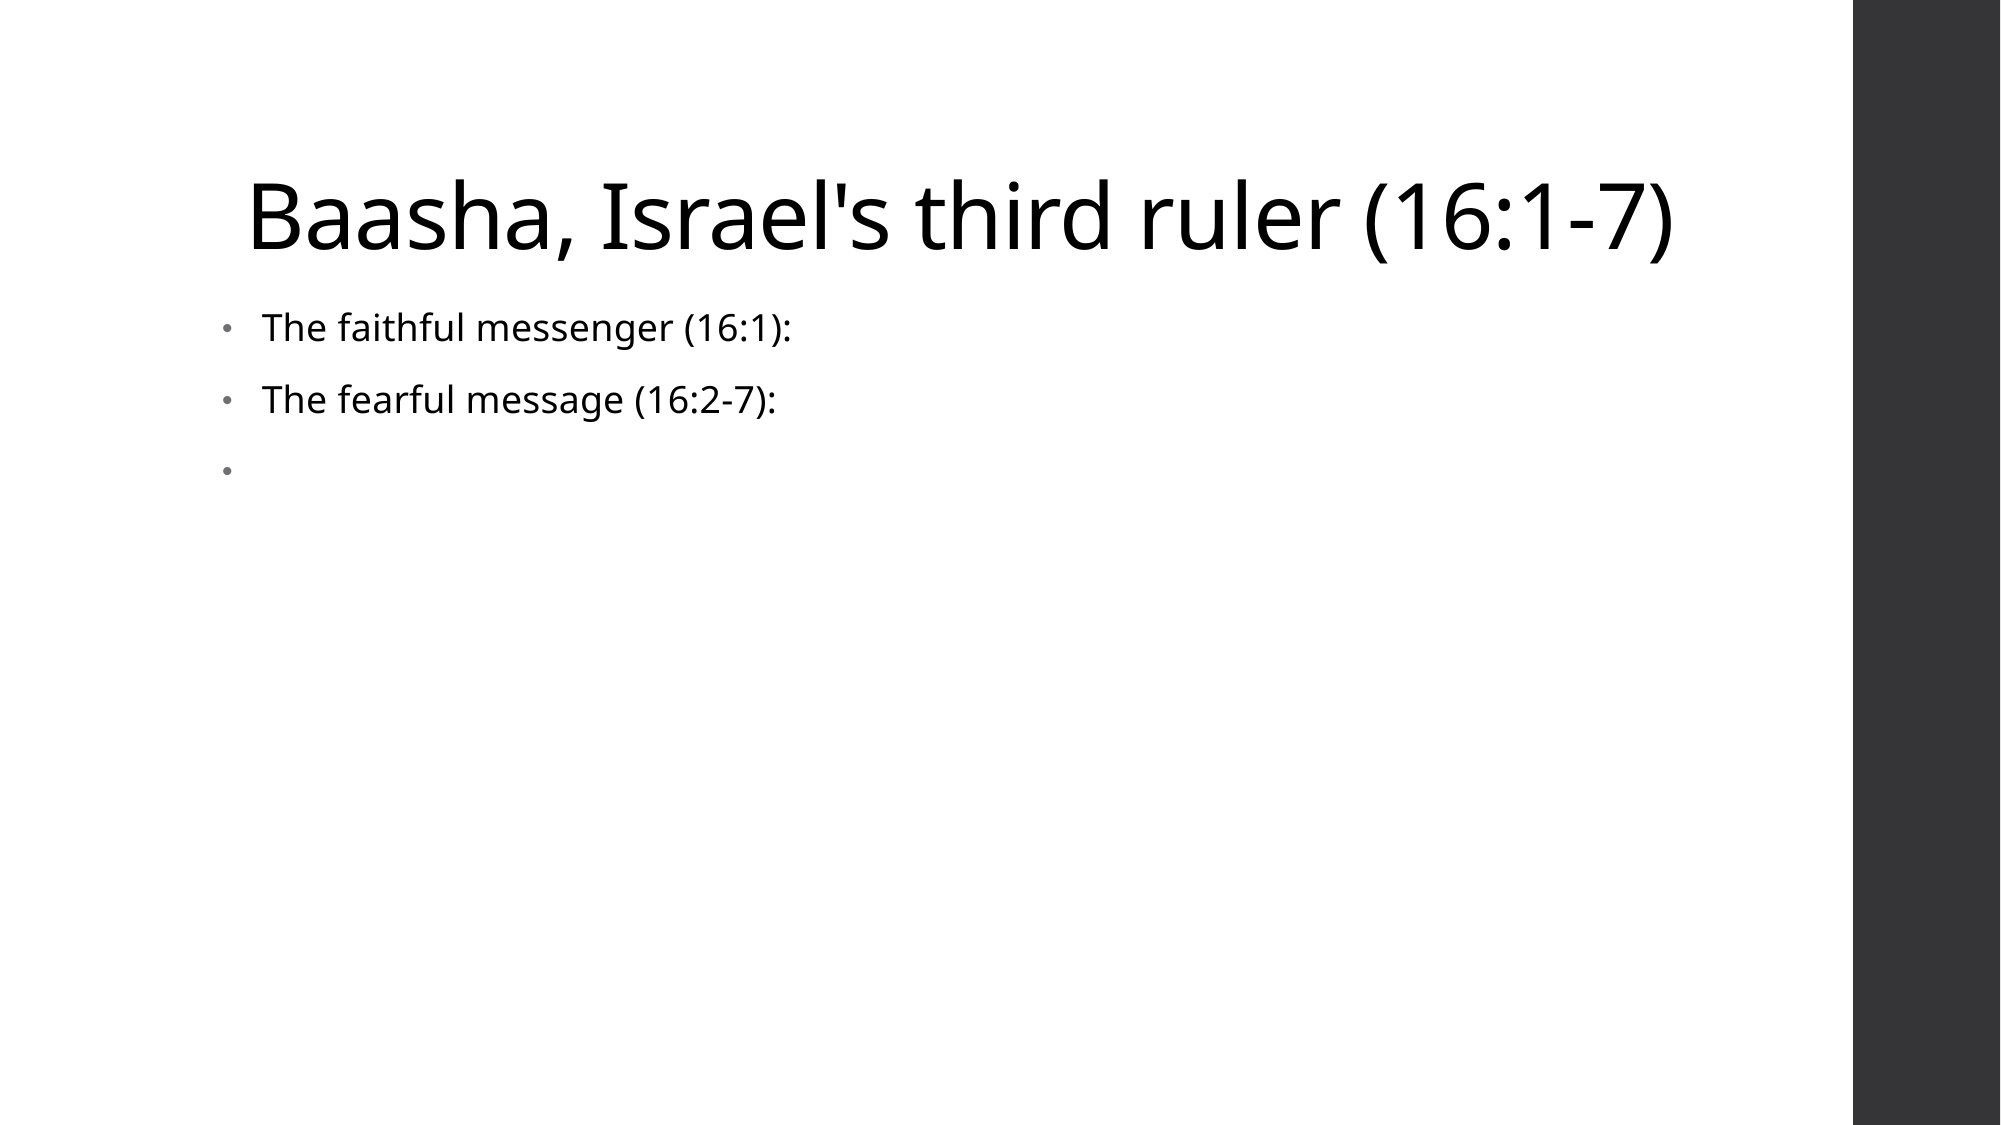

# Baasha, Israel's third ruler (16:1-7)
 The faithful messenger (16:1):
 The fearful message (16:2-7):